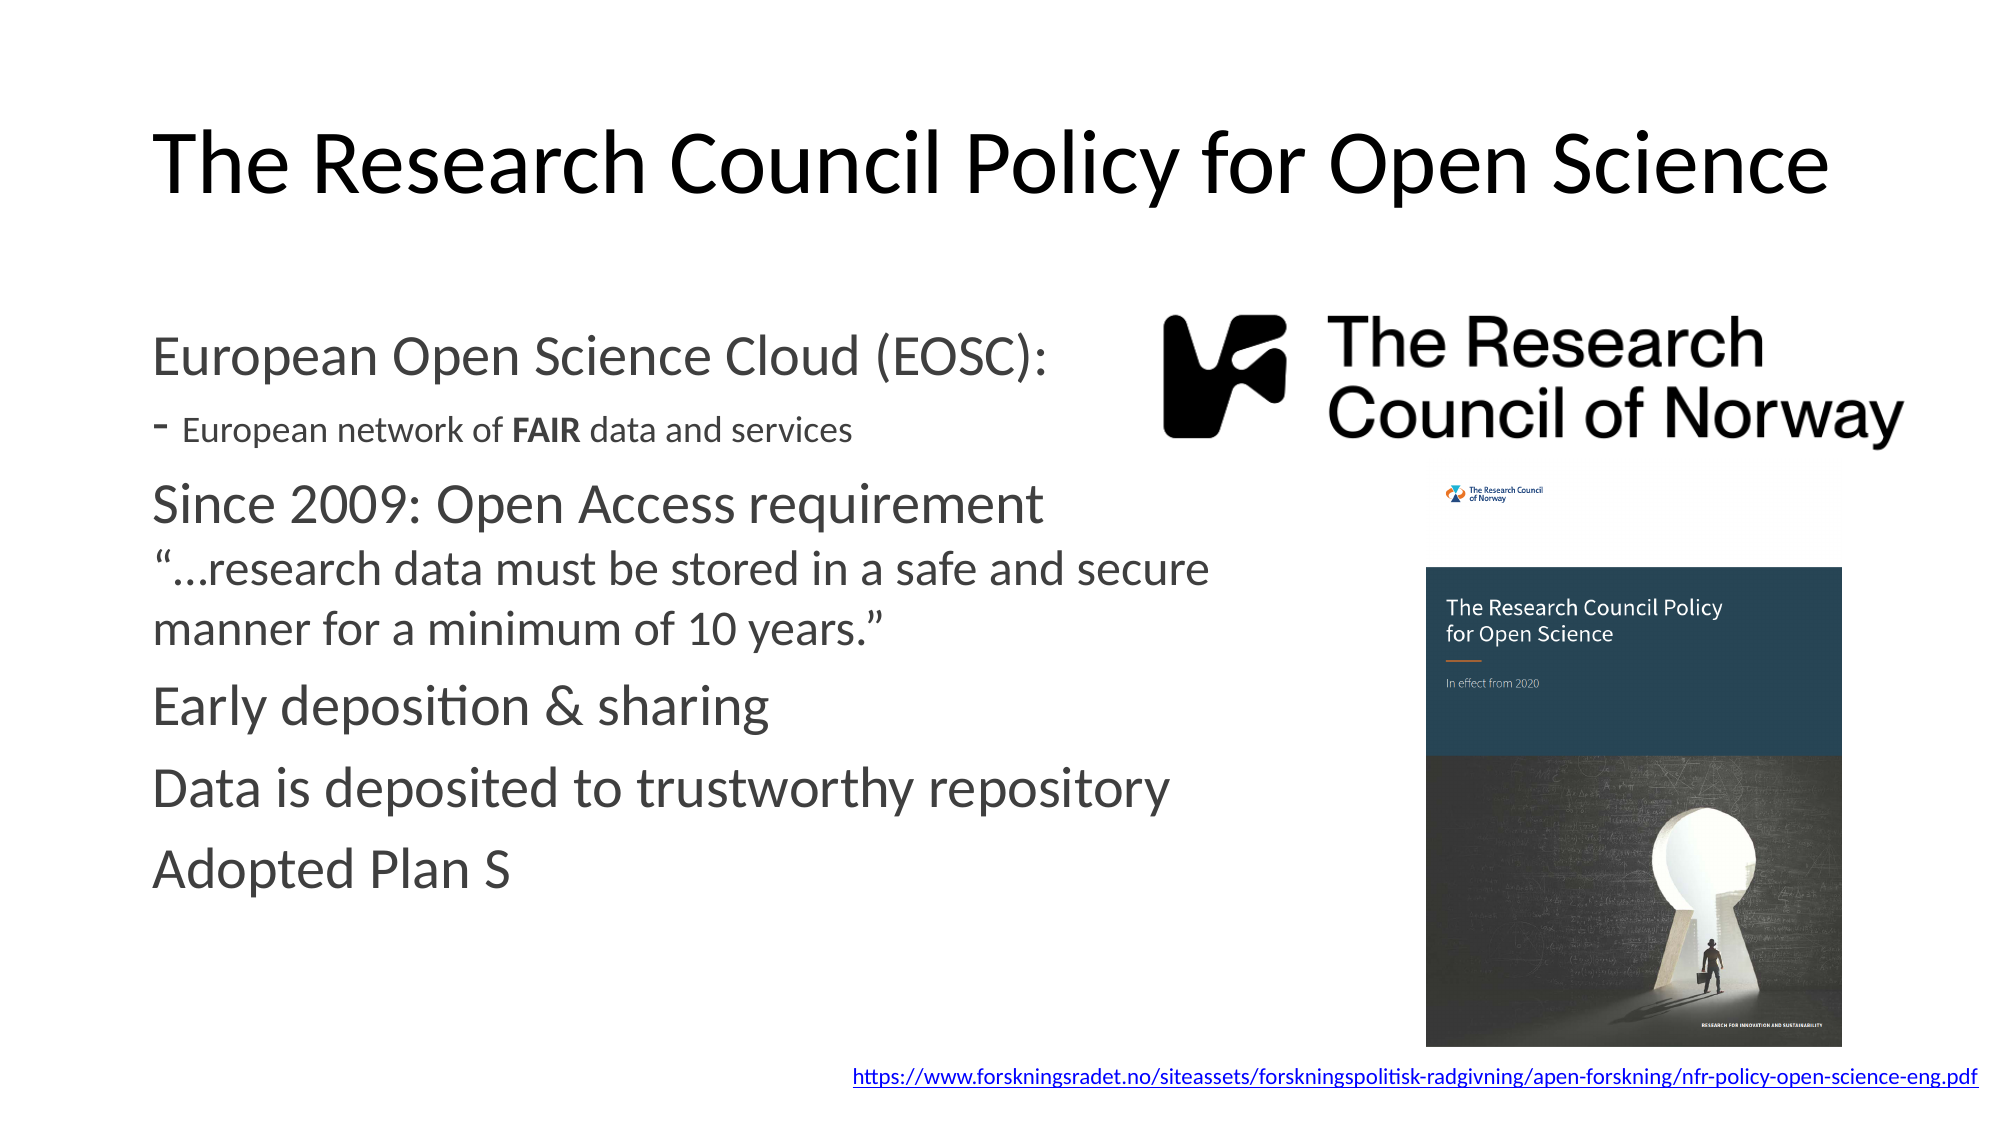

The Research Council Policy for Open Science
European Open Science Cloud (EOSC):
- European network of FAIR data and services
Since 2009: Open Access requirement
“…research data must be stored in a safe and secure manner for a minimum of 10 years.”
Early deposition & sharing
Data is deposited to trustworthy repository
Adopted Plan S
https://www.forskningsradet.no/siteassets/forskningspolitisk-radgivning/apen-forskning/nfr-policy-open-science-eng.pdf